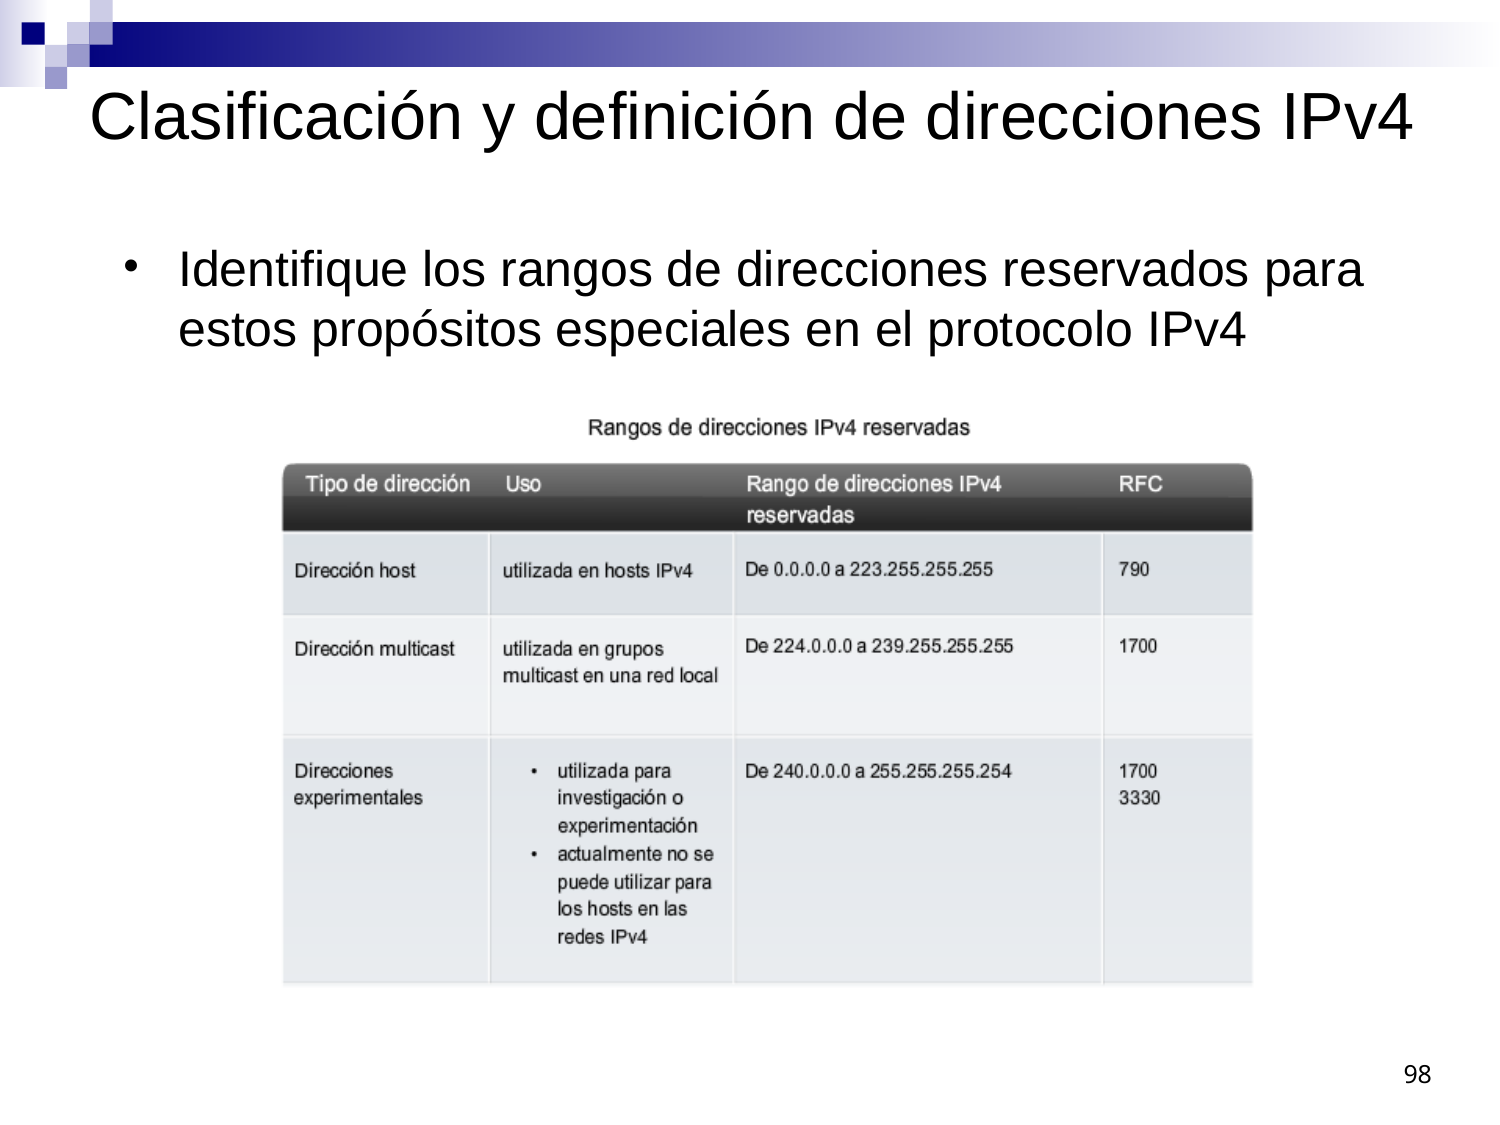

Clasificación y definición de direcciones IPv4
Identifique los rangos de direcciones reservados para estos propósitos especiales en el protocolo IPv4